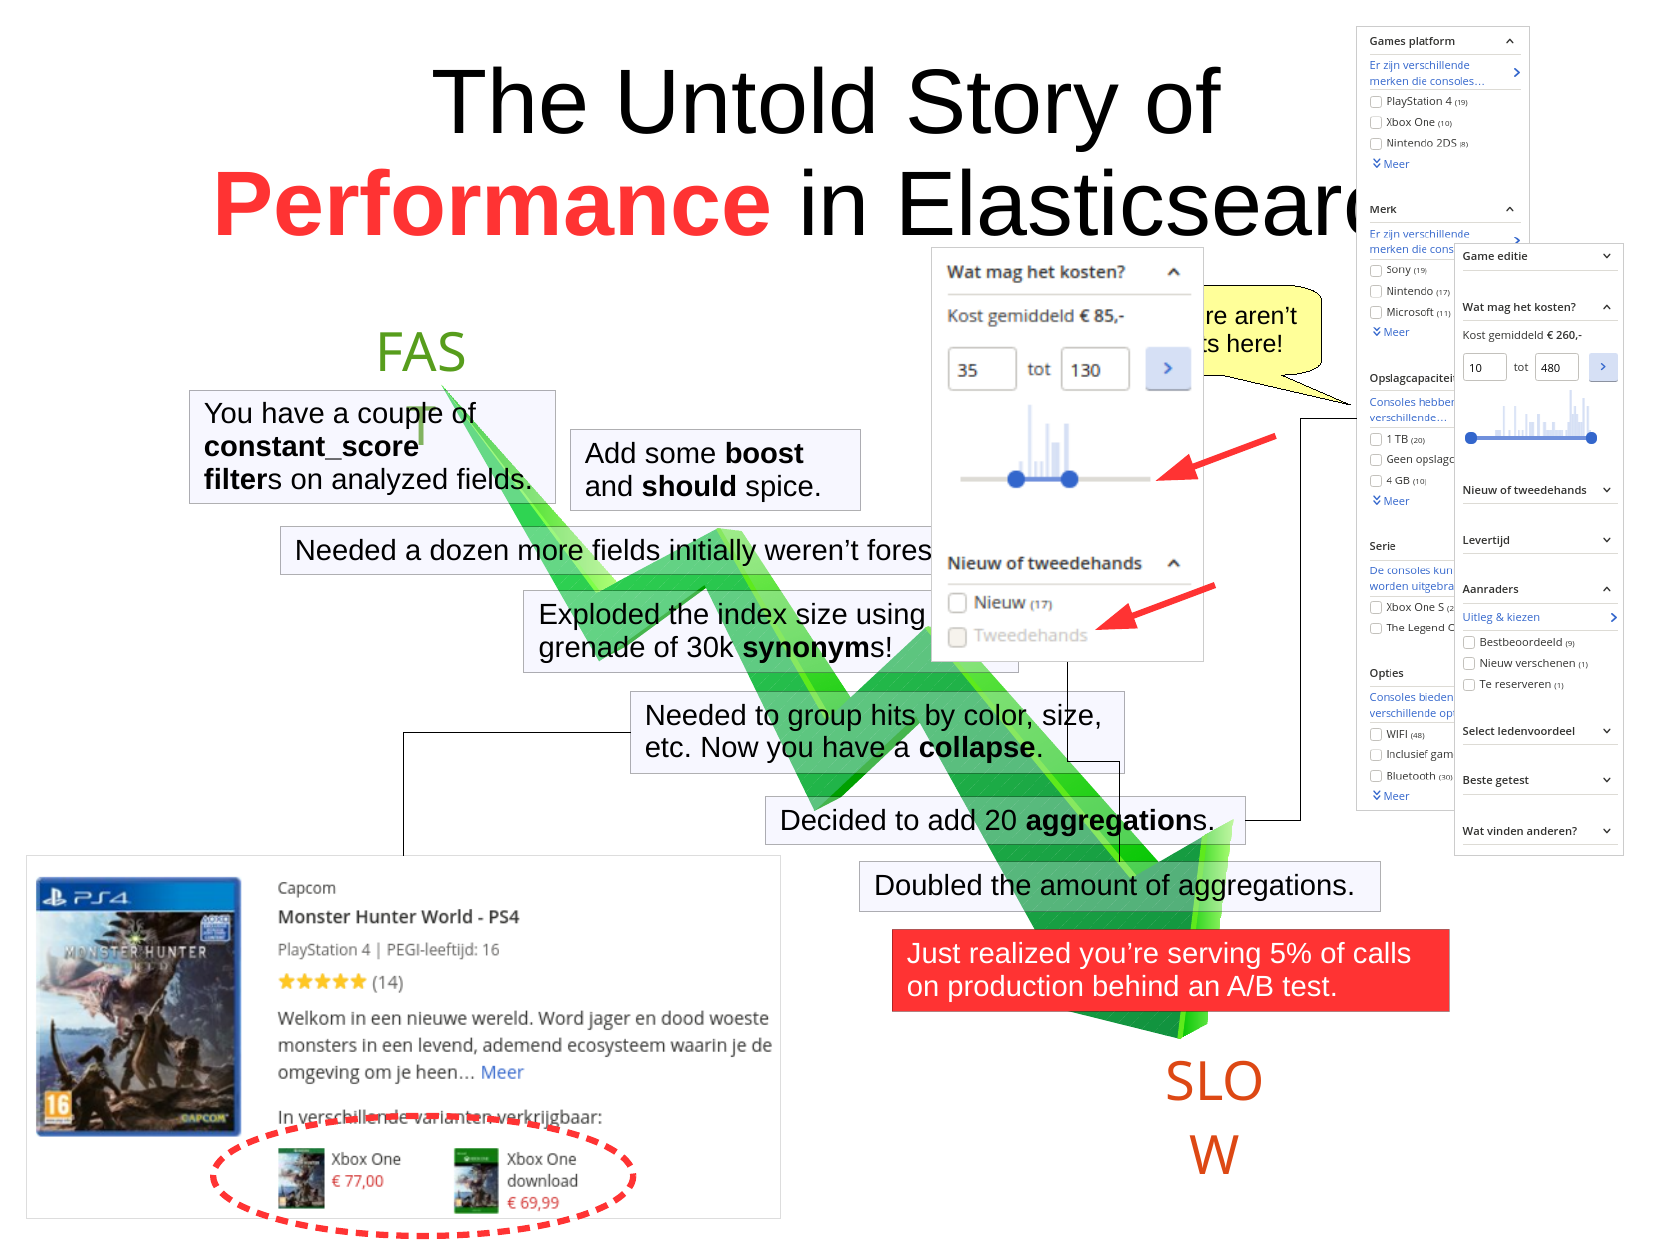

# The Untold Story of Performance in Elasticsearch
Hey! There aren’t
20 facets here!
FAST
You have a couple of constant_score
filters on analyzed fields.
Add some boost
and should spice.
Needed a dozen more fields initially weren’t foreseen.
Exploded the index size using a grenade of 30k synonyms!
Needed to group hits by color, size, etc. Now you have a collapse.
Decided to add 20 aggregations.
Doubled the amount of aggregations.
Just realized you’re serving 5% of calls on production behind an A/B test.
SLOW